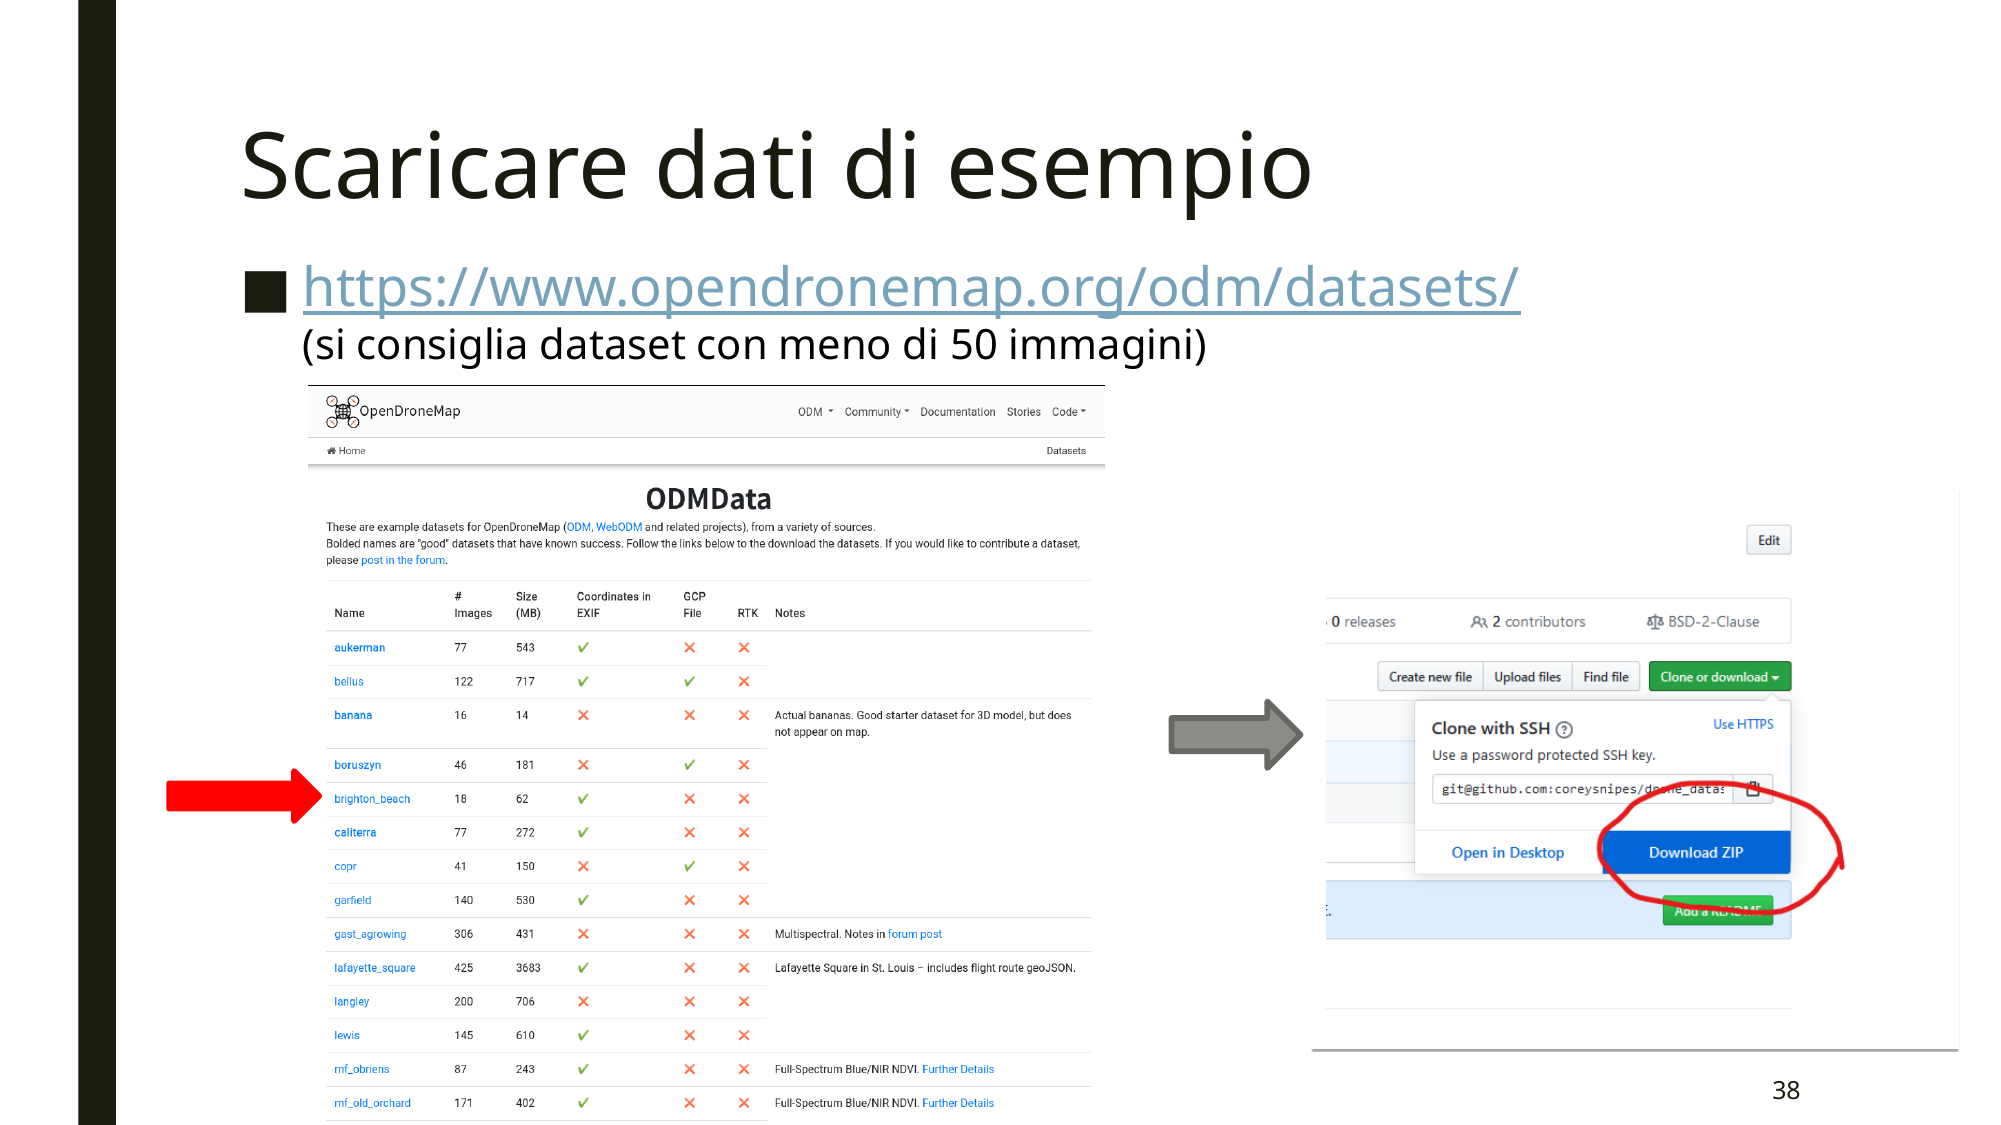

# Scaricare dati di esempio
https://www.opendronemap.org/odm/datasets/
(si consiglia dataset con meno di 50 immagini)